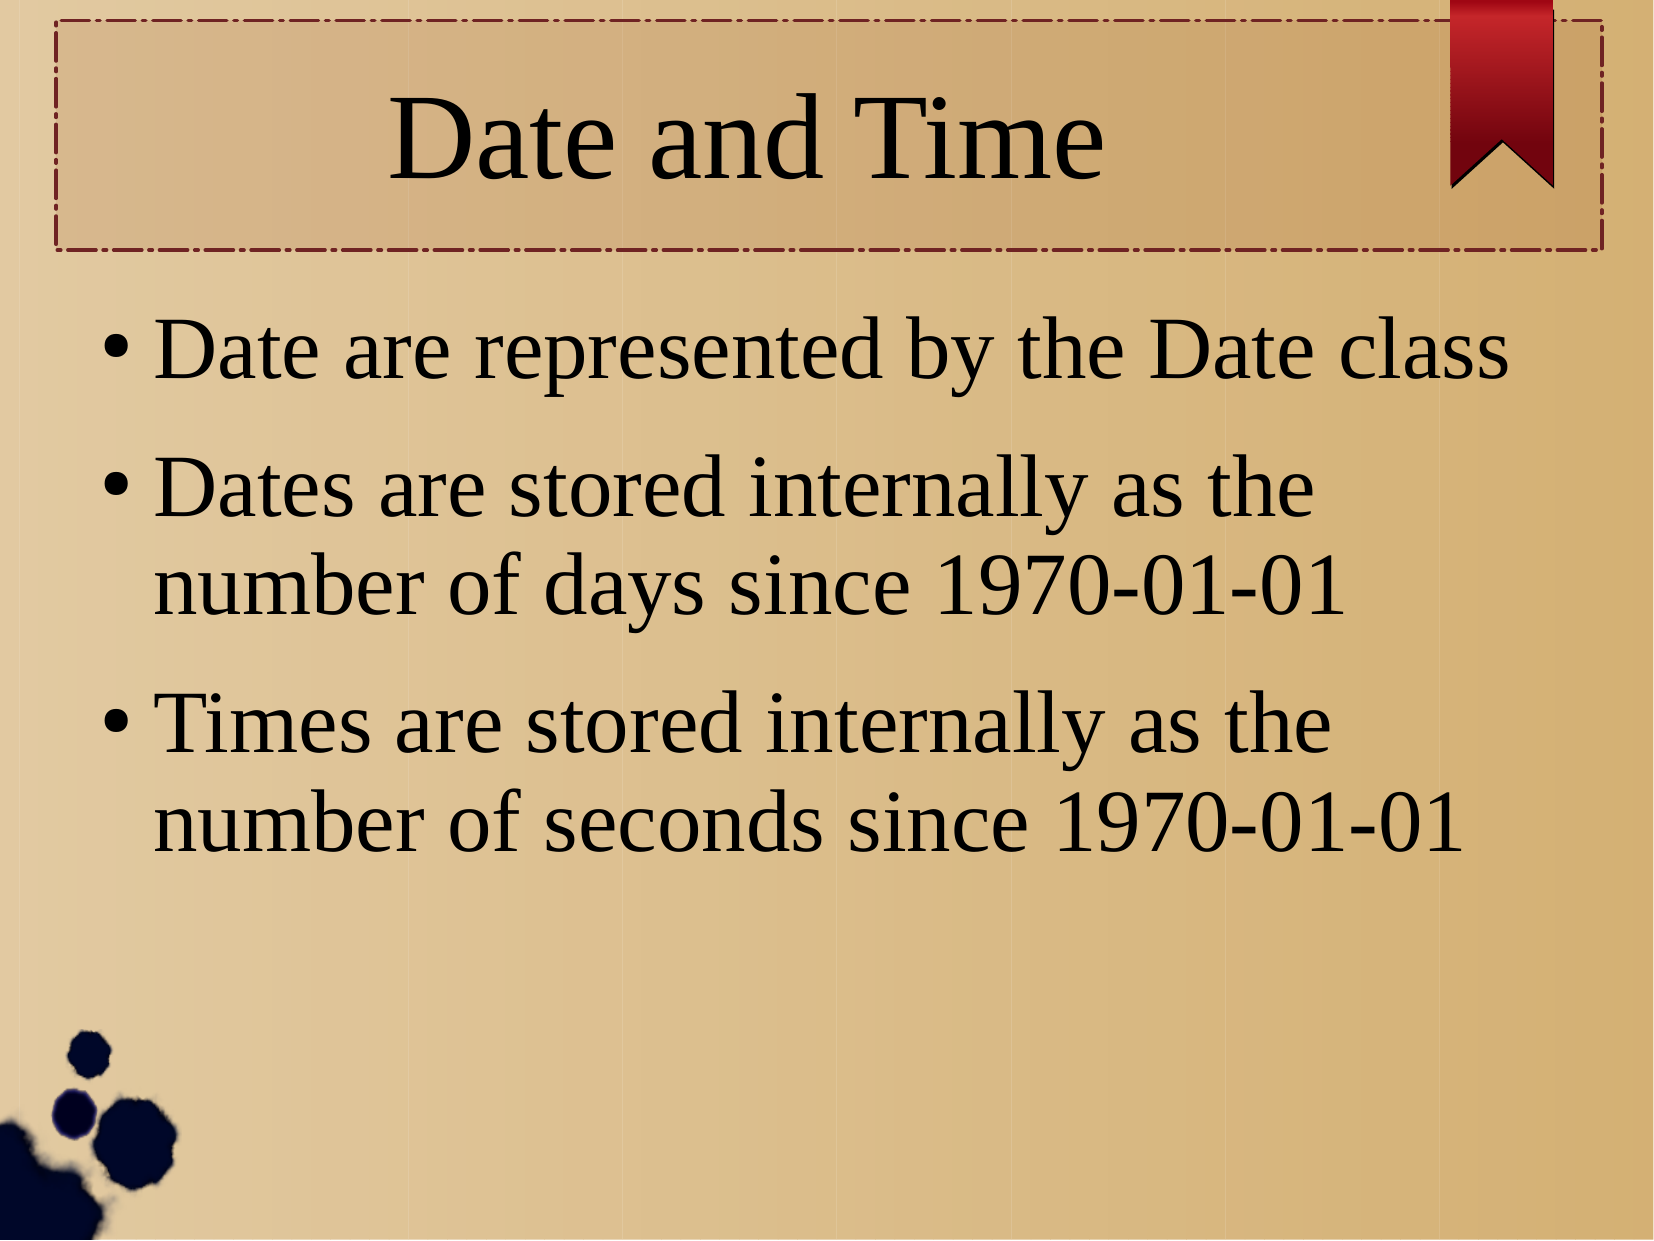

# Date and Time
Date are represented by the Date class
Dates are stored internally as the number of days since 1970-01-01
Times are stored internally as the number of seconds since 1970-01-01